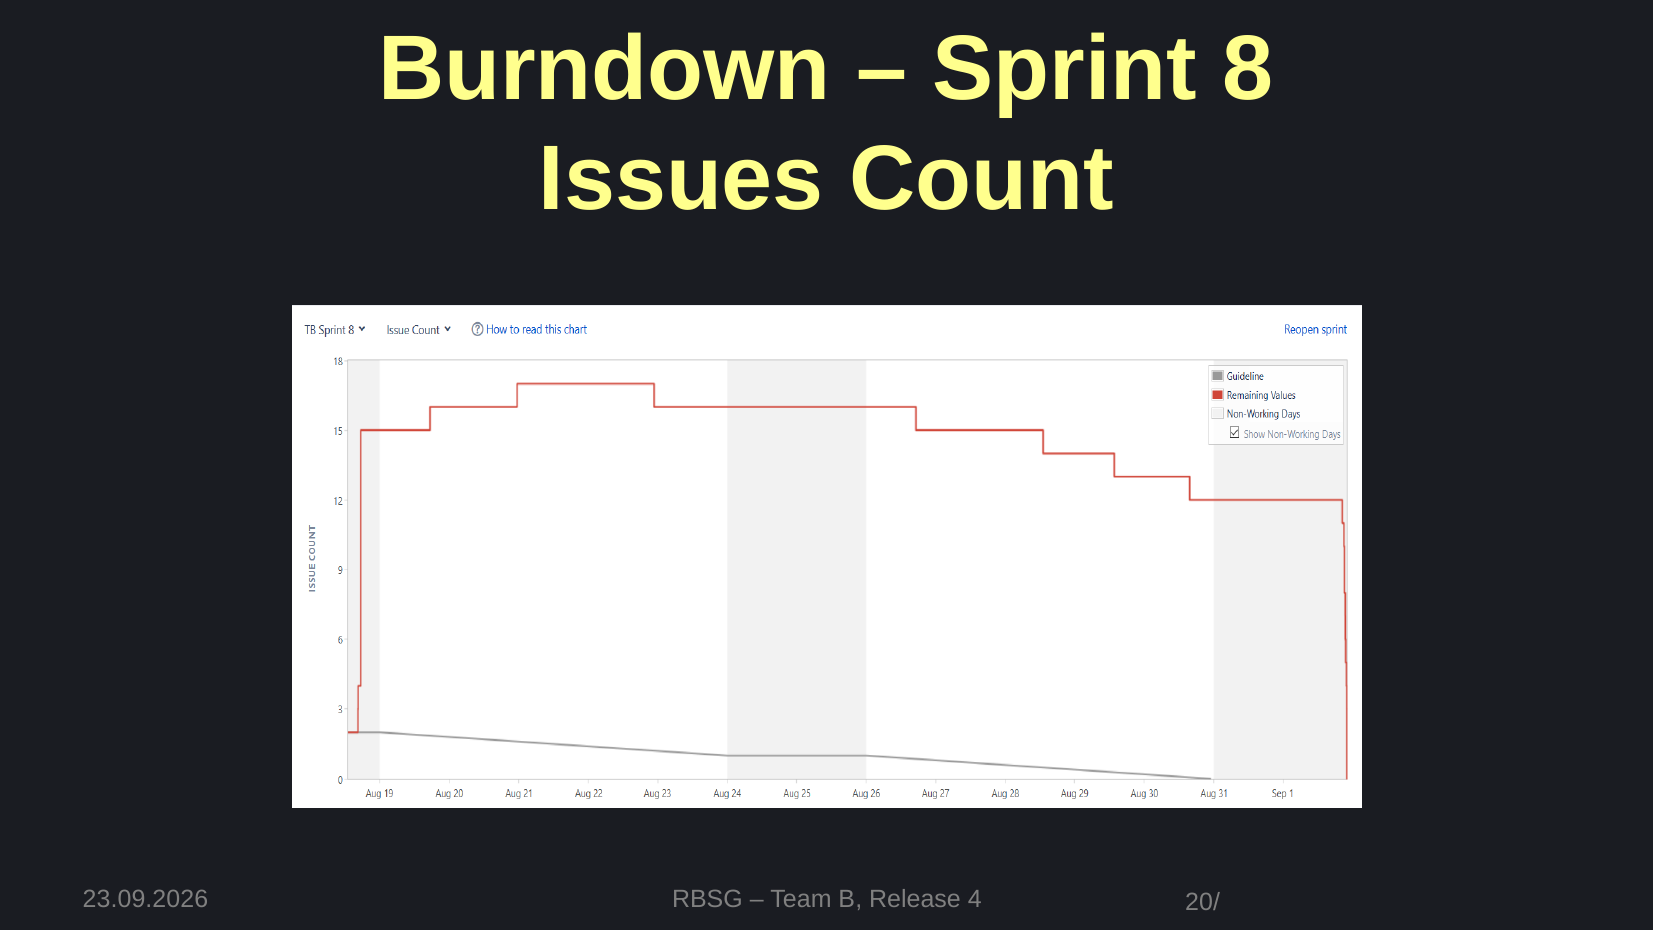

# Burndown – Sprint 8 Issues Count
RBSG – Team B, Release 4